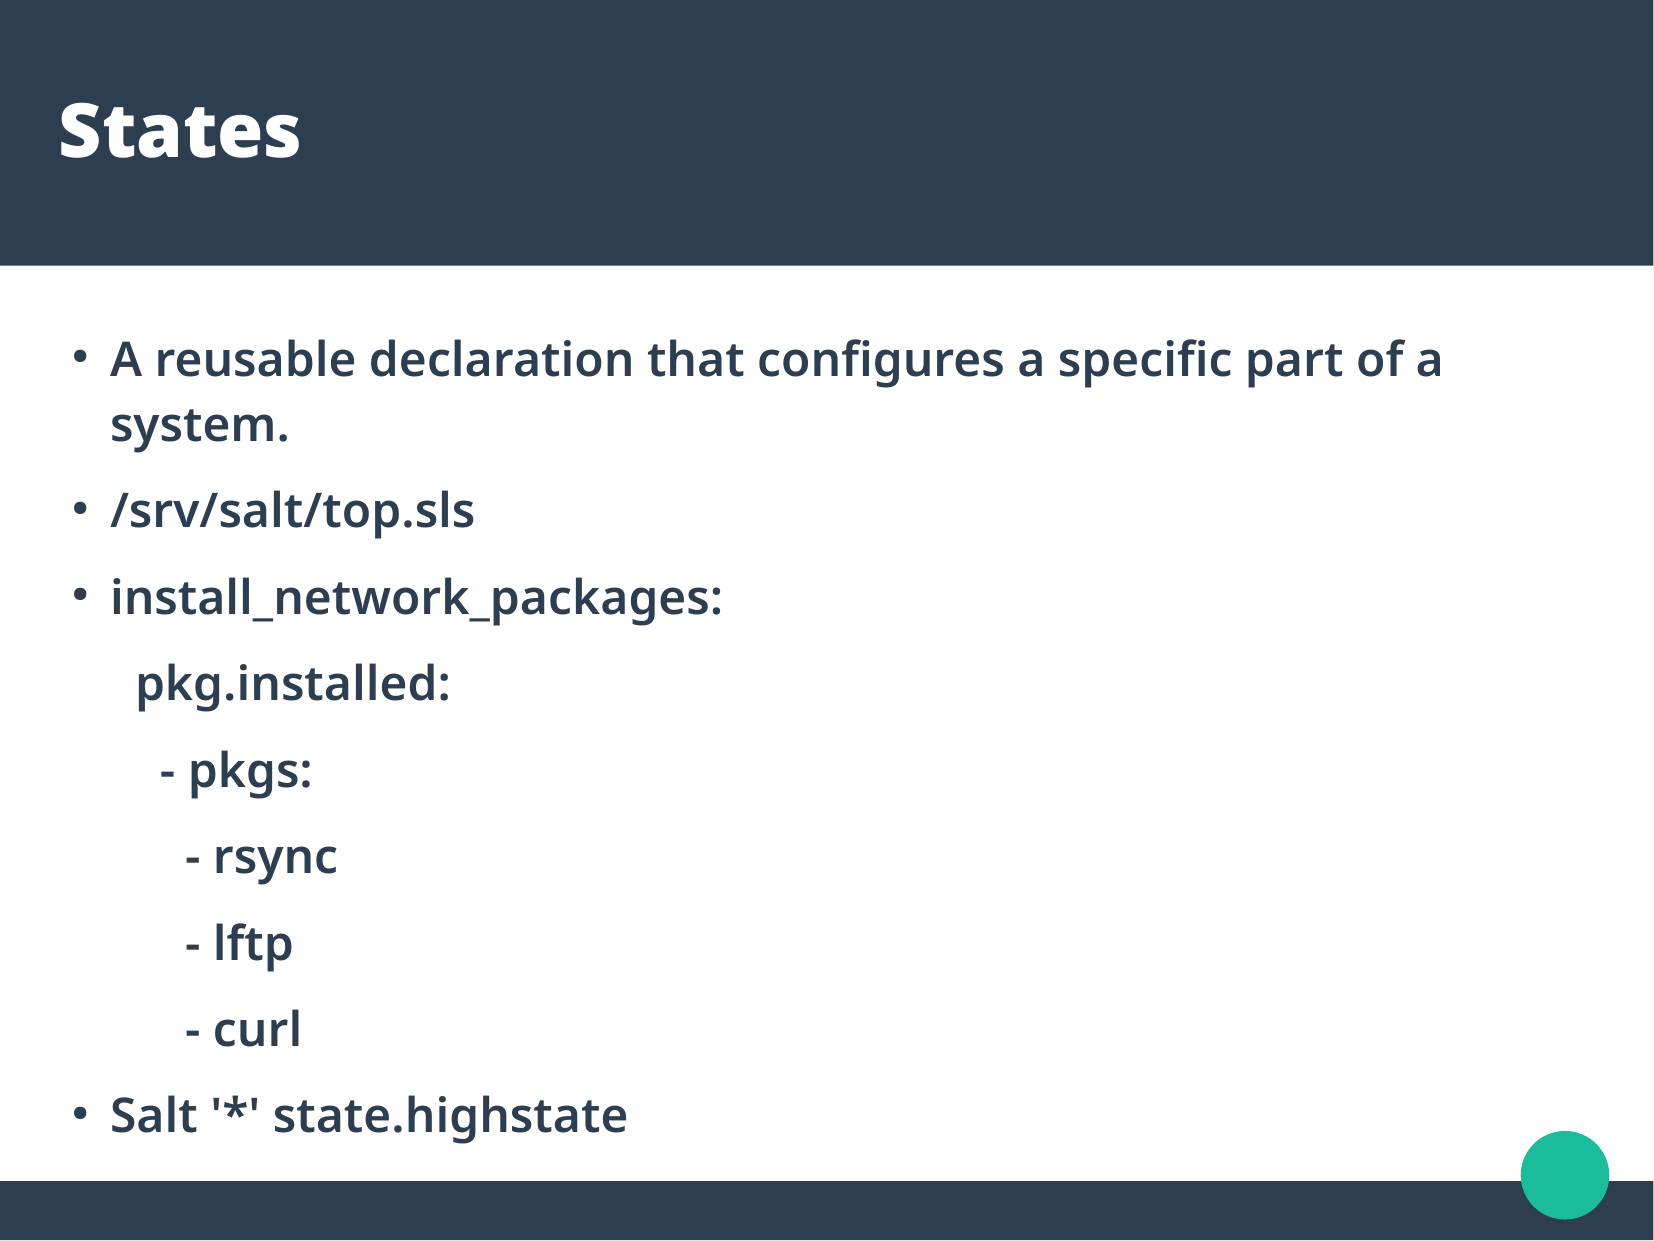

# States
A reusable declaration that configures a specific part of a system.
/srv/salt/top.sls
install_network_packages:
 pkg.installed:
 - pkgs:
 - rsync
 - lftp
 - curl
Salt '*' state.highstate